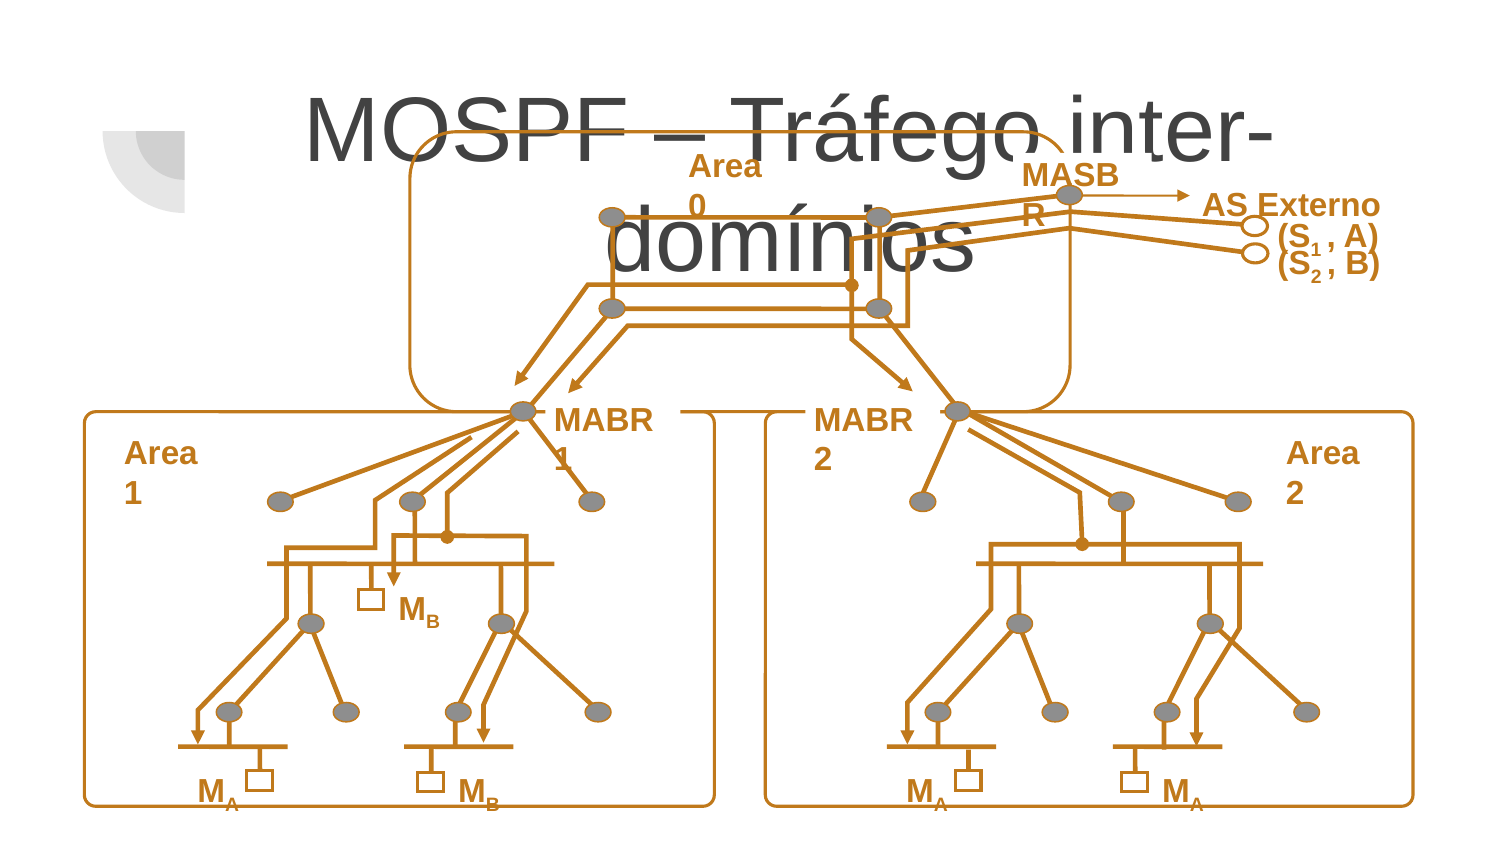

# MOSPF – Tráfego inter-domínios
Area 0
MASBR
AS Externo
(S1 , A)
(S2 , B)
MABR1
MABR2
Area 1
Area 2
MB
MA
MB
MA
MA